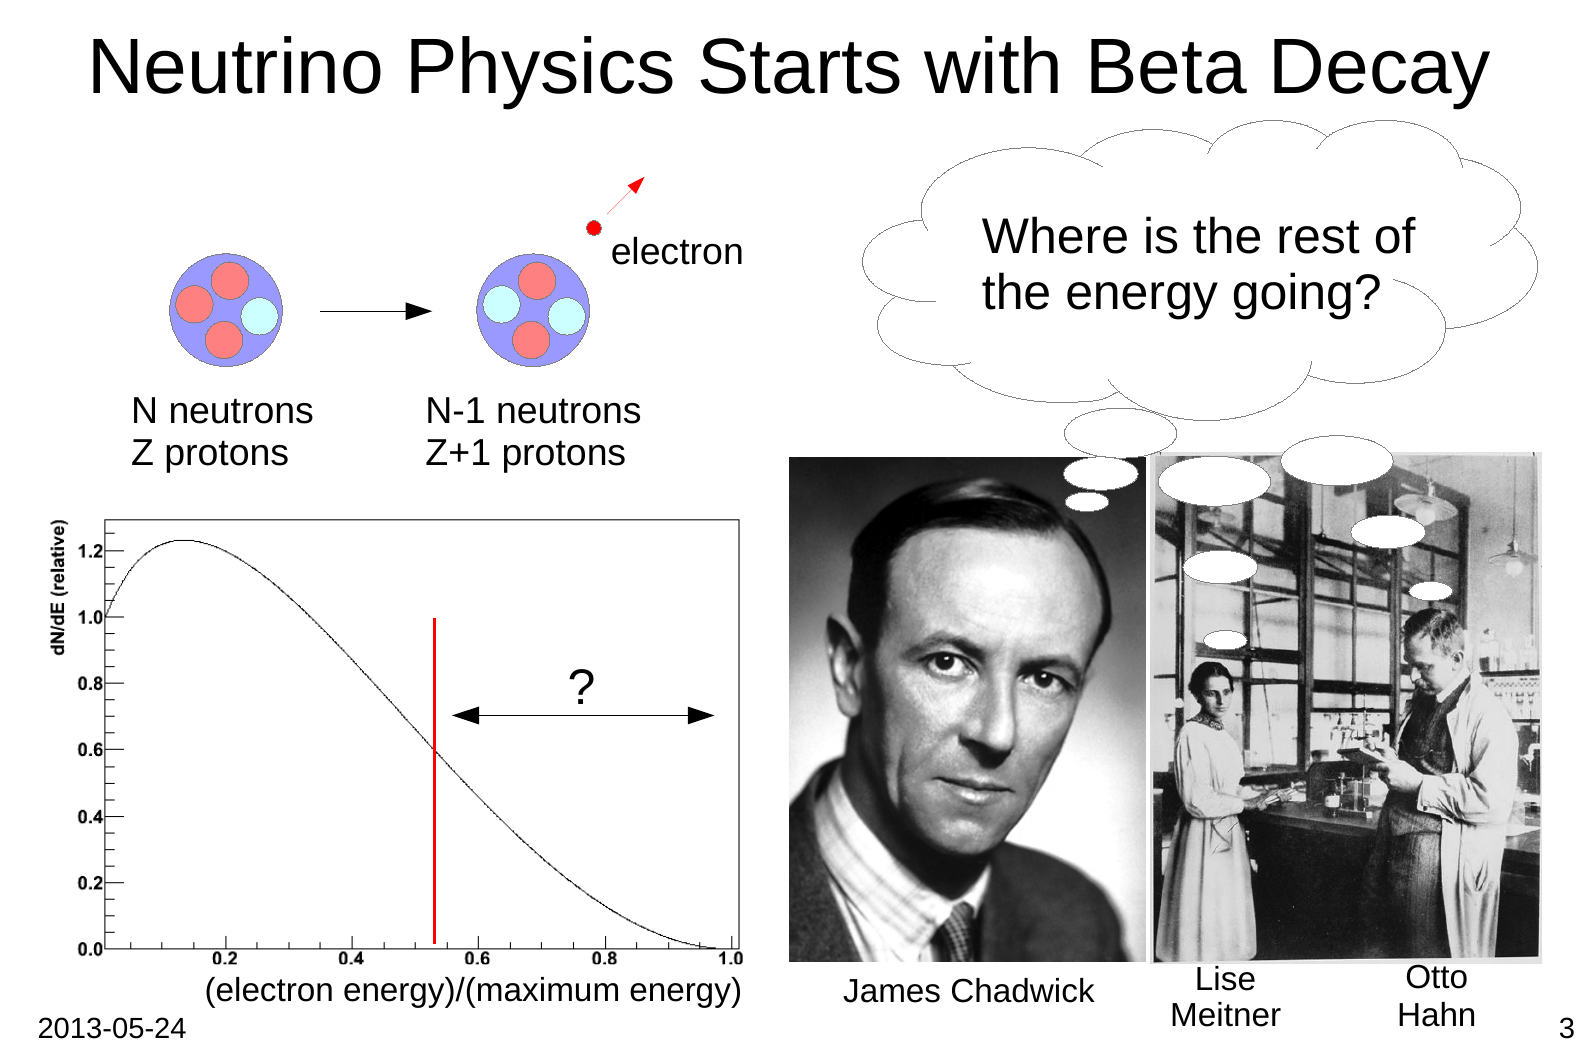

# Neutrino Physics Starts with Beta Decay
electron
N neutrons
Z protons
N-1 neutrons
Z+1 protons
Where is the rest of the energy going?
?
Otto
Hahn
Lise
Meitner
(electron energy)/(maximum energy)
James Chadwick
2013-05-24
3